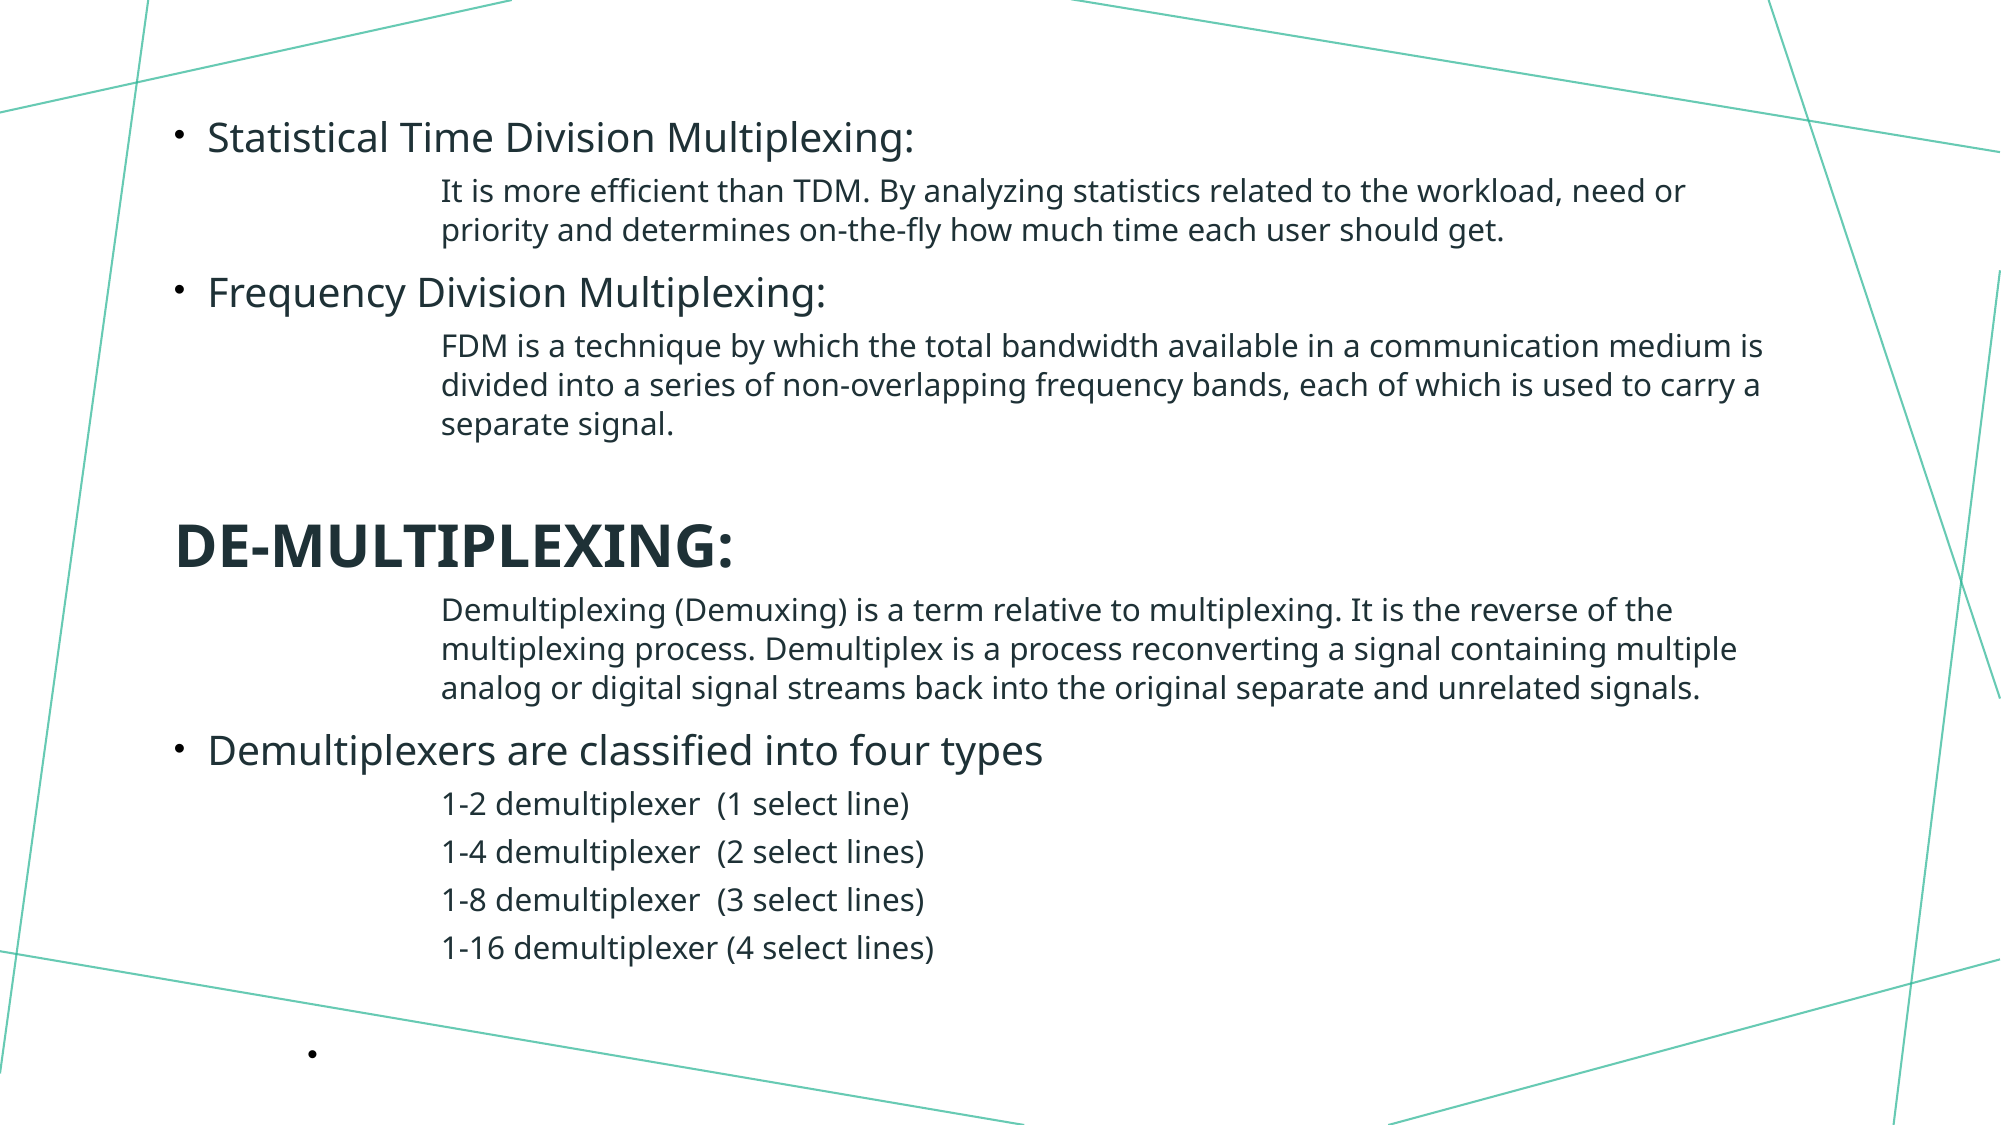

# Statistical Time Division Multiplexing:
It is more efficient than TDM. By analyzing statistics related to the workload, need or priority and determines on-the-fly how much time each user should get.
Frequency Division Multiplexing:
FDM is a technique by which the total bandwidth available in a communication medium is divided into a series of non-overlapping frequency bands, each of which is used to carry a separate signal.
De-Multiplexing:
Demultiplexing (Demuxing) is a term relative to multiplexing. It is the reverse of the multiplexing process. Demultiplex is a process reconverting a signal containing multiple analog or digital signal streams back into the original separate and unrelated signals.
Demultiplexers are classified into four types
1-2 demultiplexer  (1 select line)
1-4 demultiplexer  (2 select lines)
1-8 demultiplexer  (3 select lines)
1-16 demultiplexer (4 select lines)